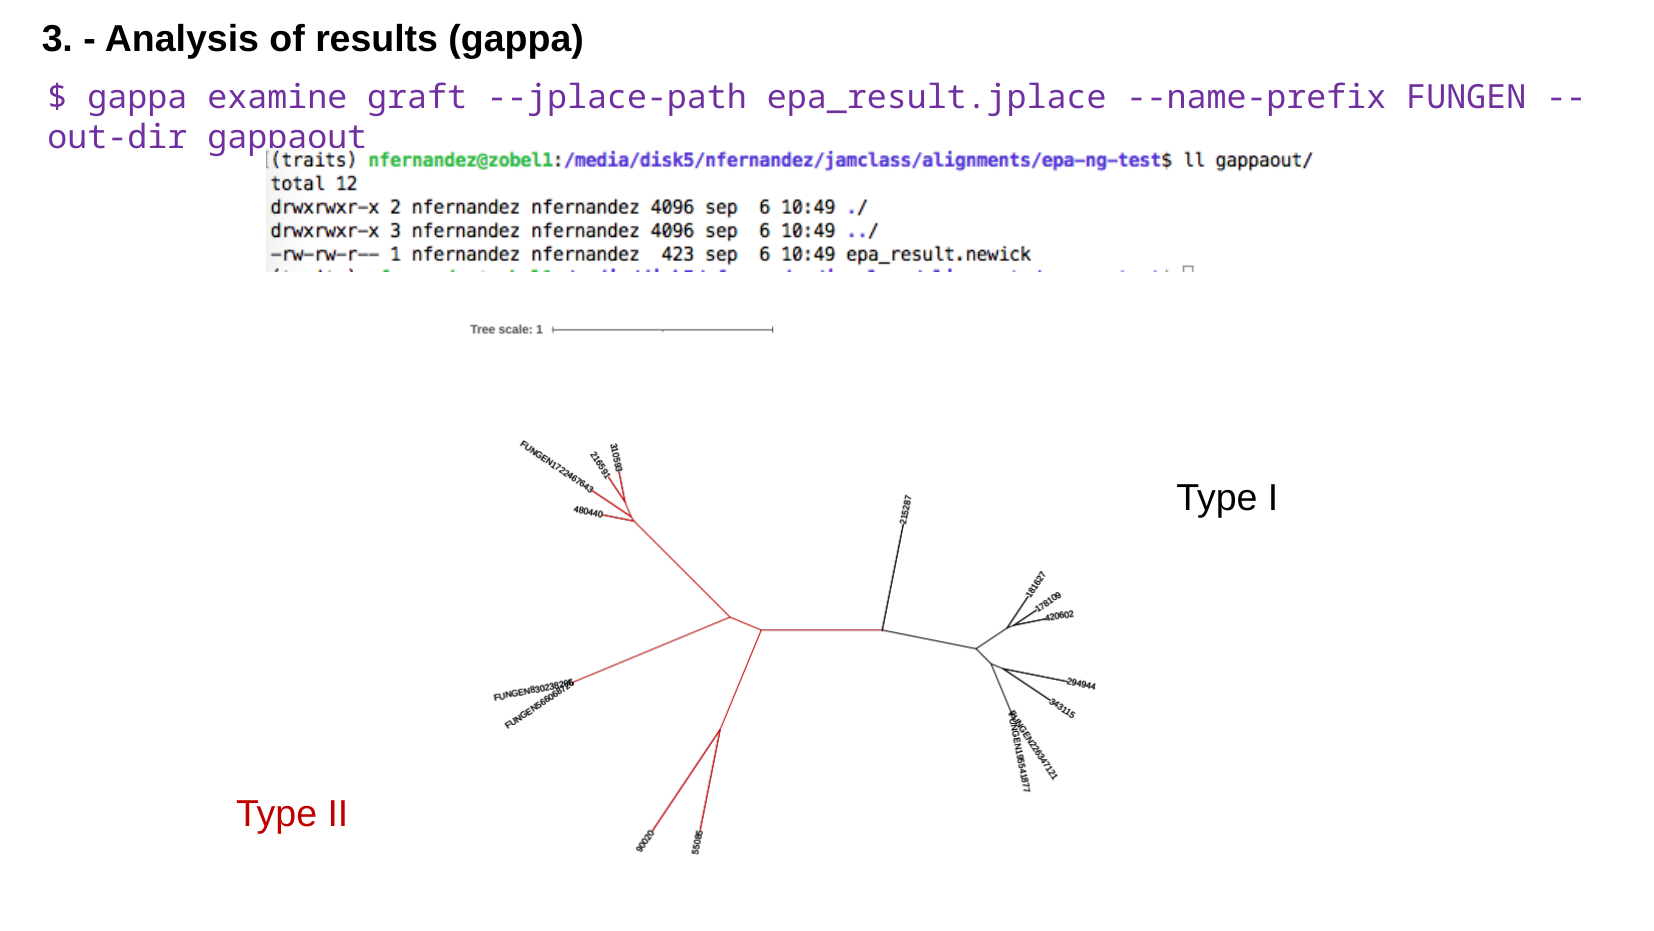

3. - Analysis of results (gappa)
$ gappa examine graft --jplace-path epa_result.jplace --name-prefix FUNGEN --out-dir gappaout
Type I
Type II